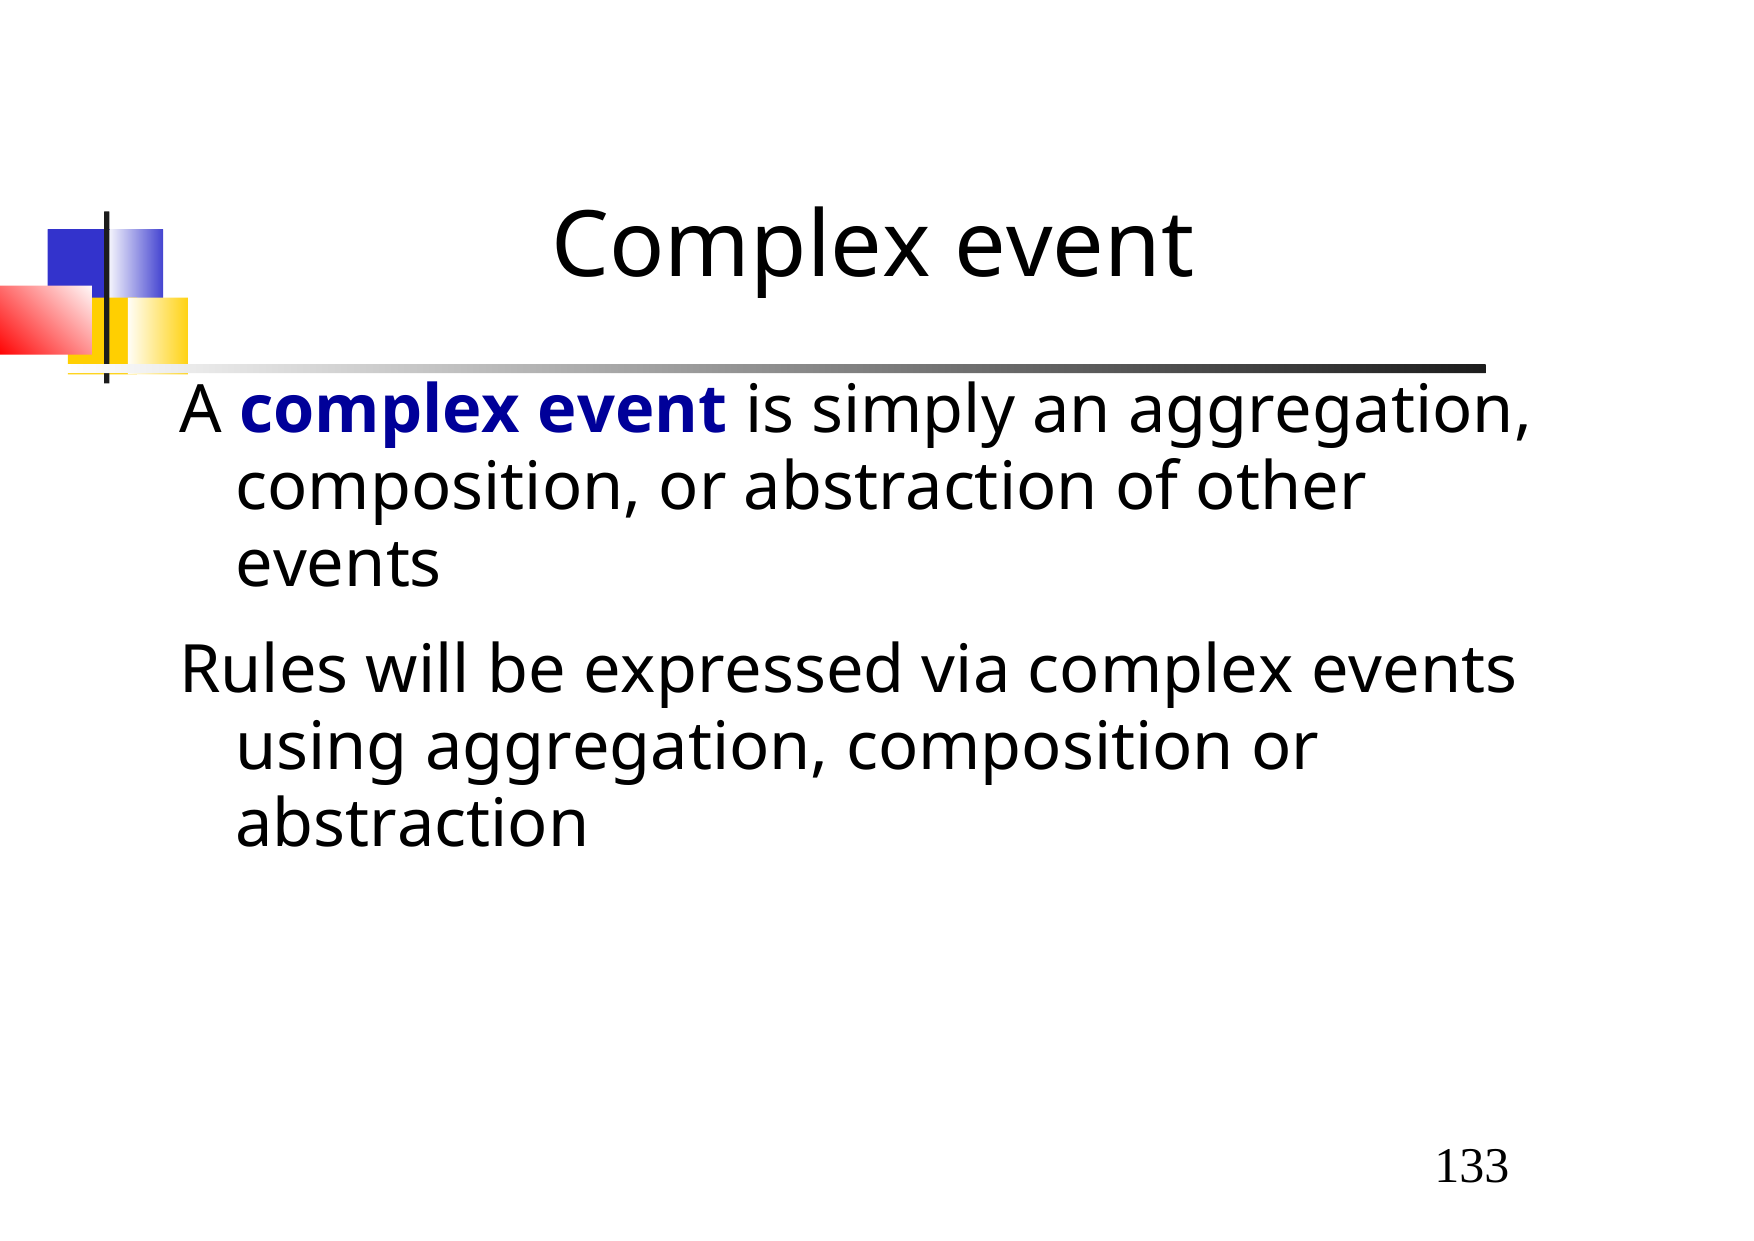

# Complex event
A complex event is simply an aggregation, composition, or abstraction of other events
Rules will be expressed via complex events using aggregation, composition or abstraction